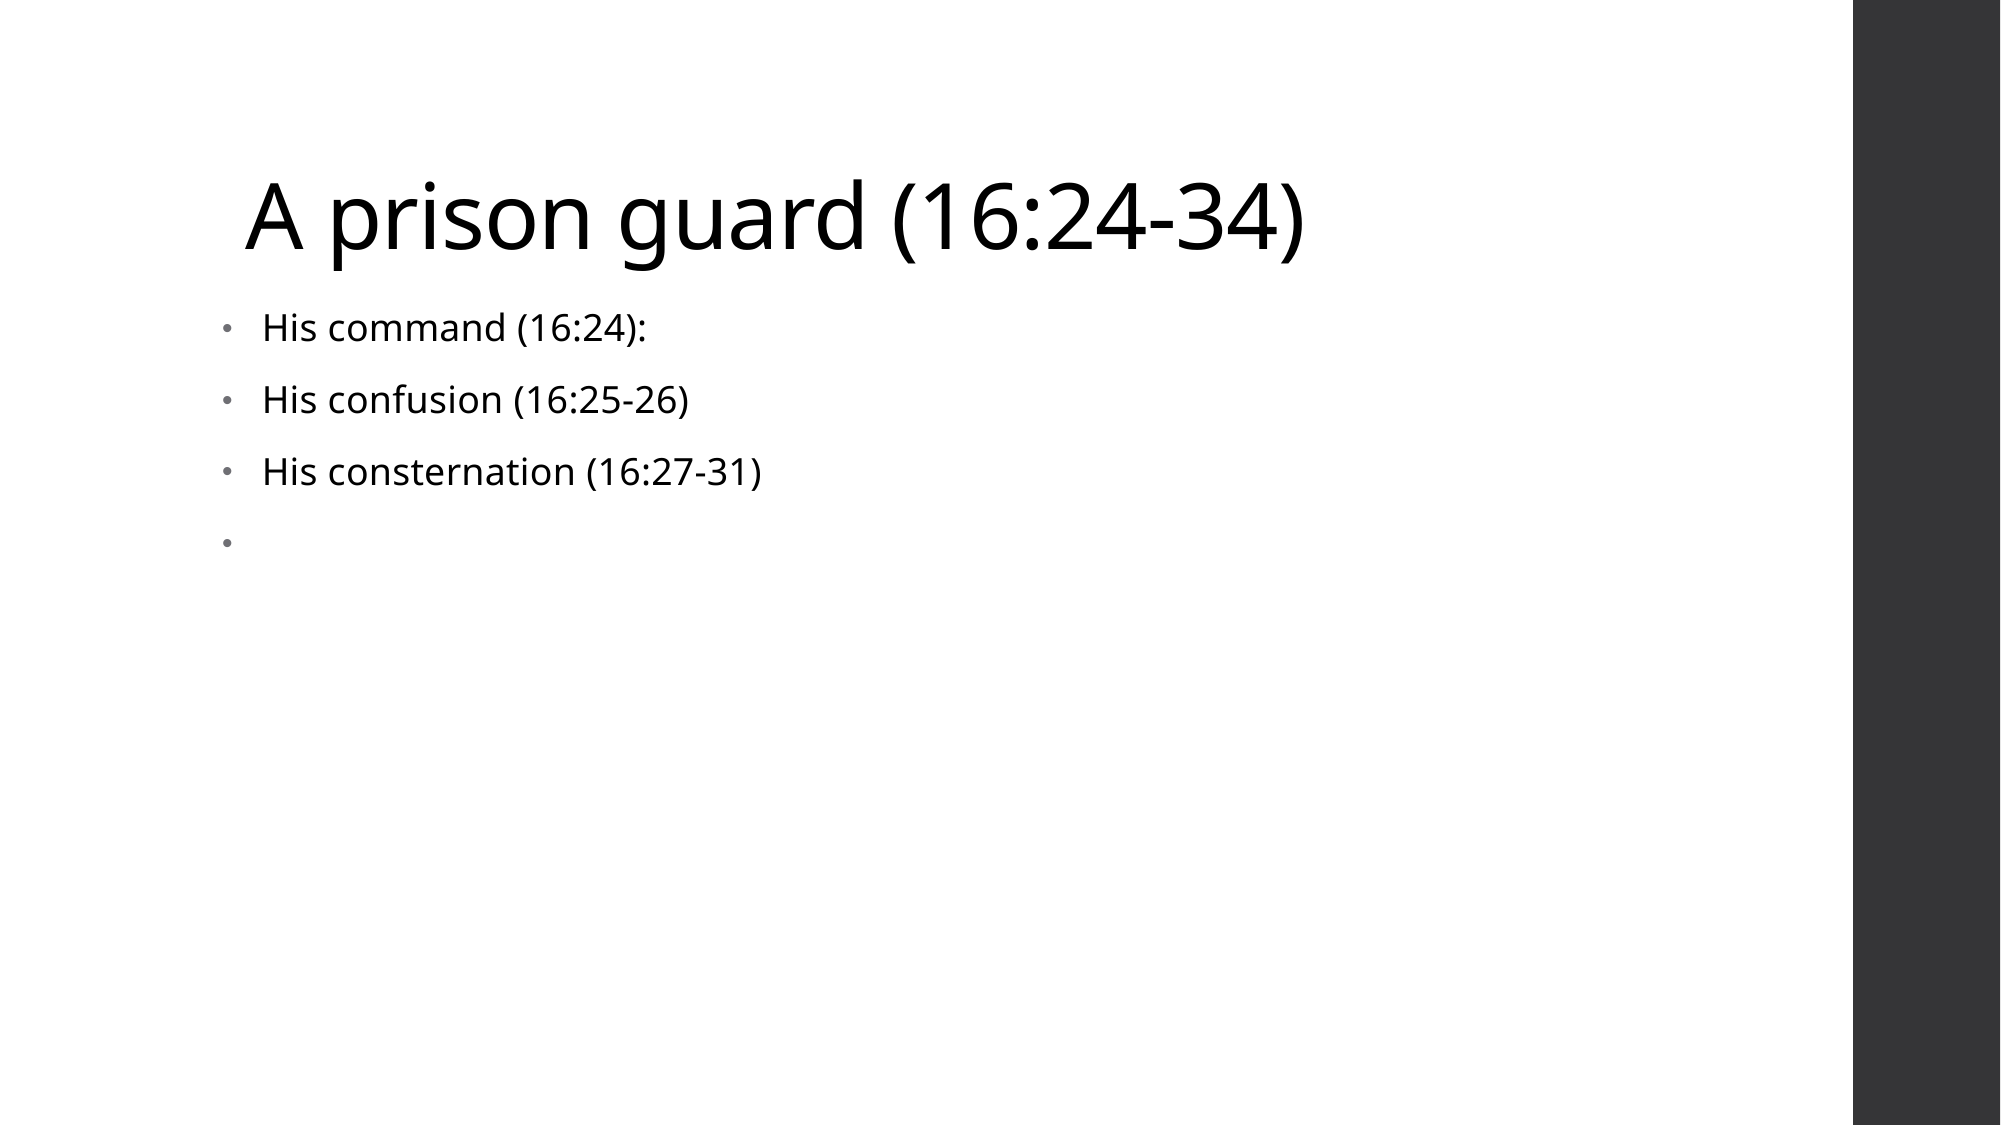

# A prison guard (16:24-34)
 His command (16:24):
 His confusion (16:25-26)
 His consternation (16:27-31)